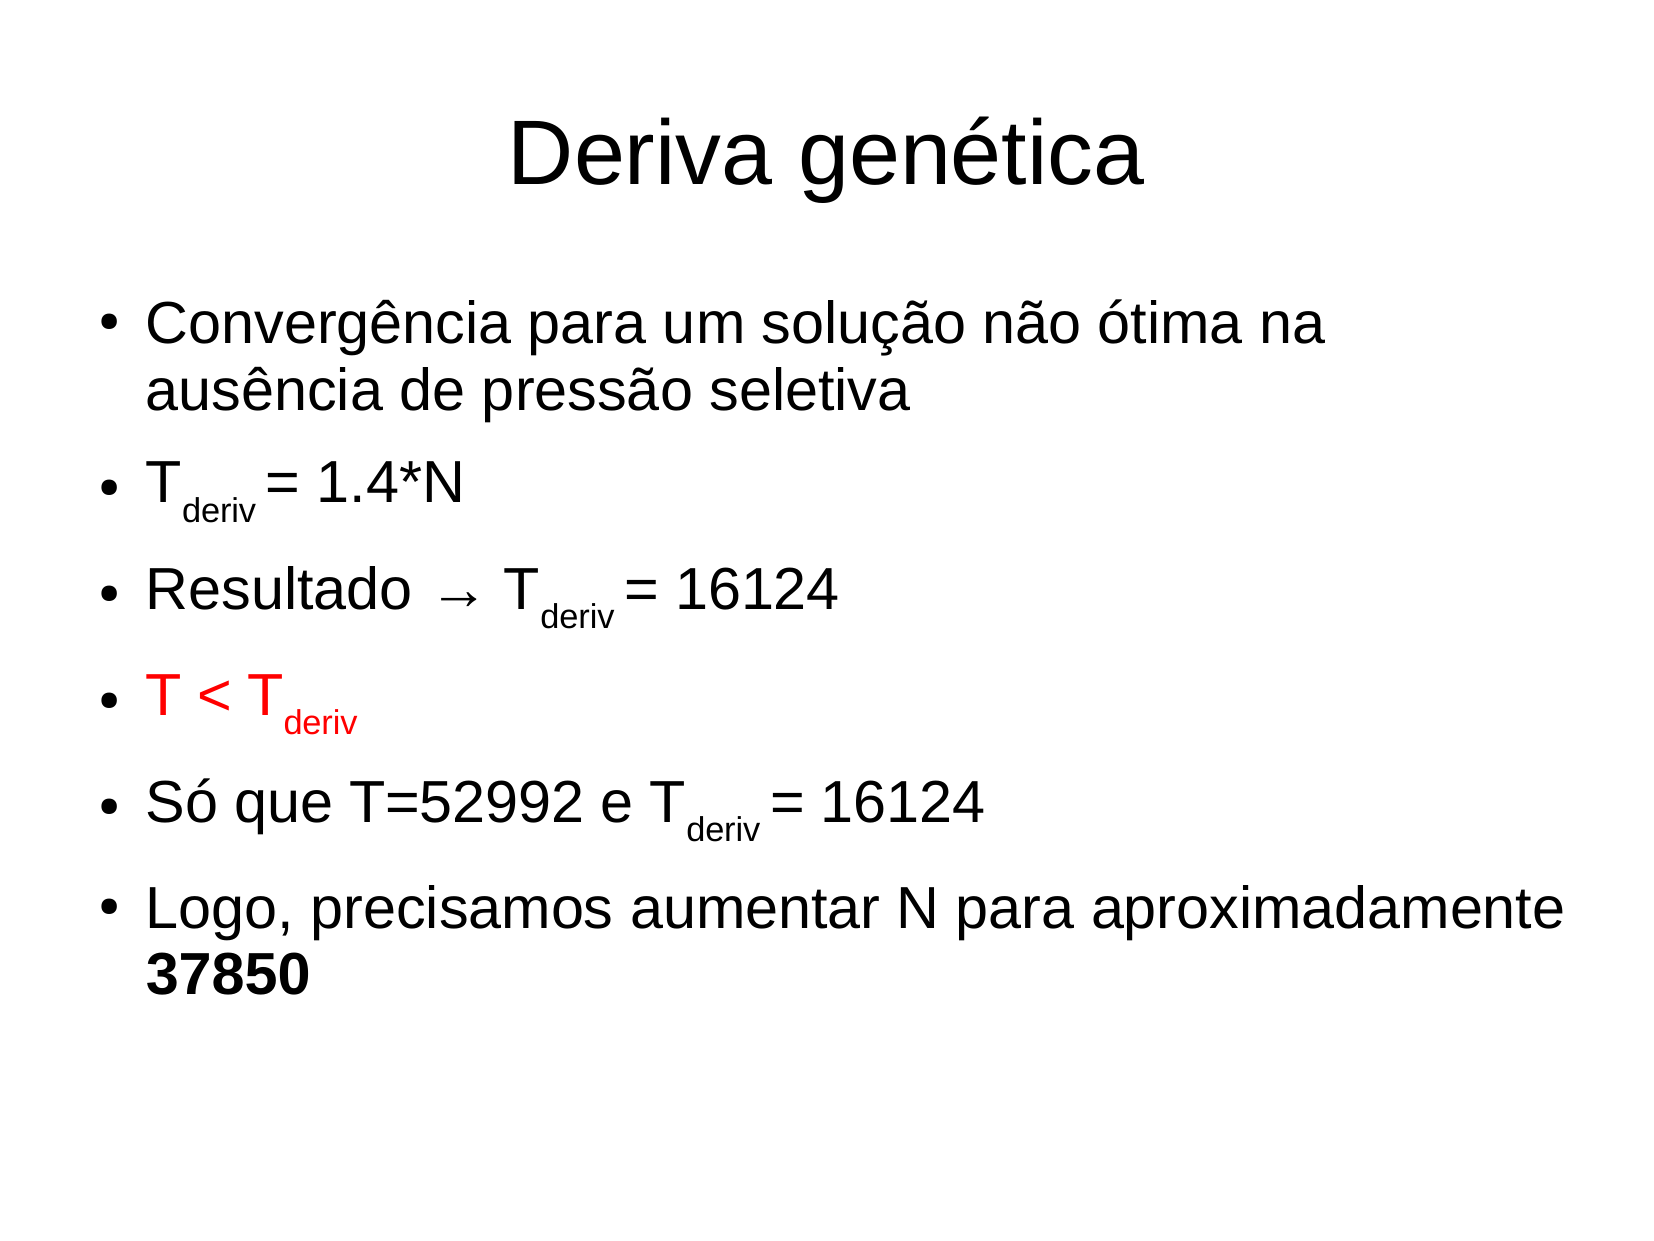

# Deriva genética
Convergência para um solução não ótima na ausência de pressão seletiva
Tderiv = 1.4*N
Resultado → Tderiv = 16124
T < Tderiv
Só que T=52992 e Tderiv = 16124
Logo, precisamos aumentar N para aproximadamente 37850